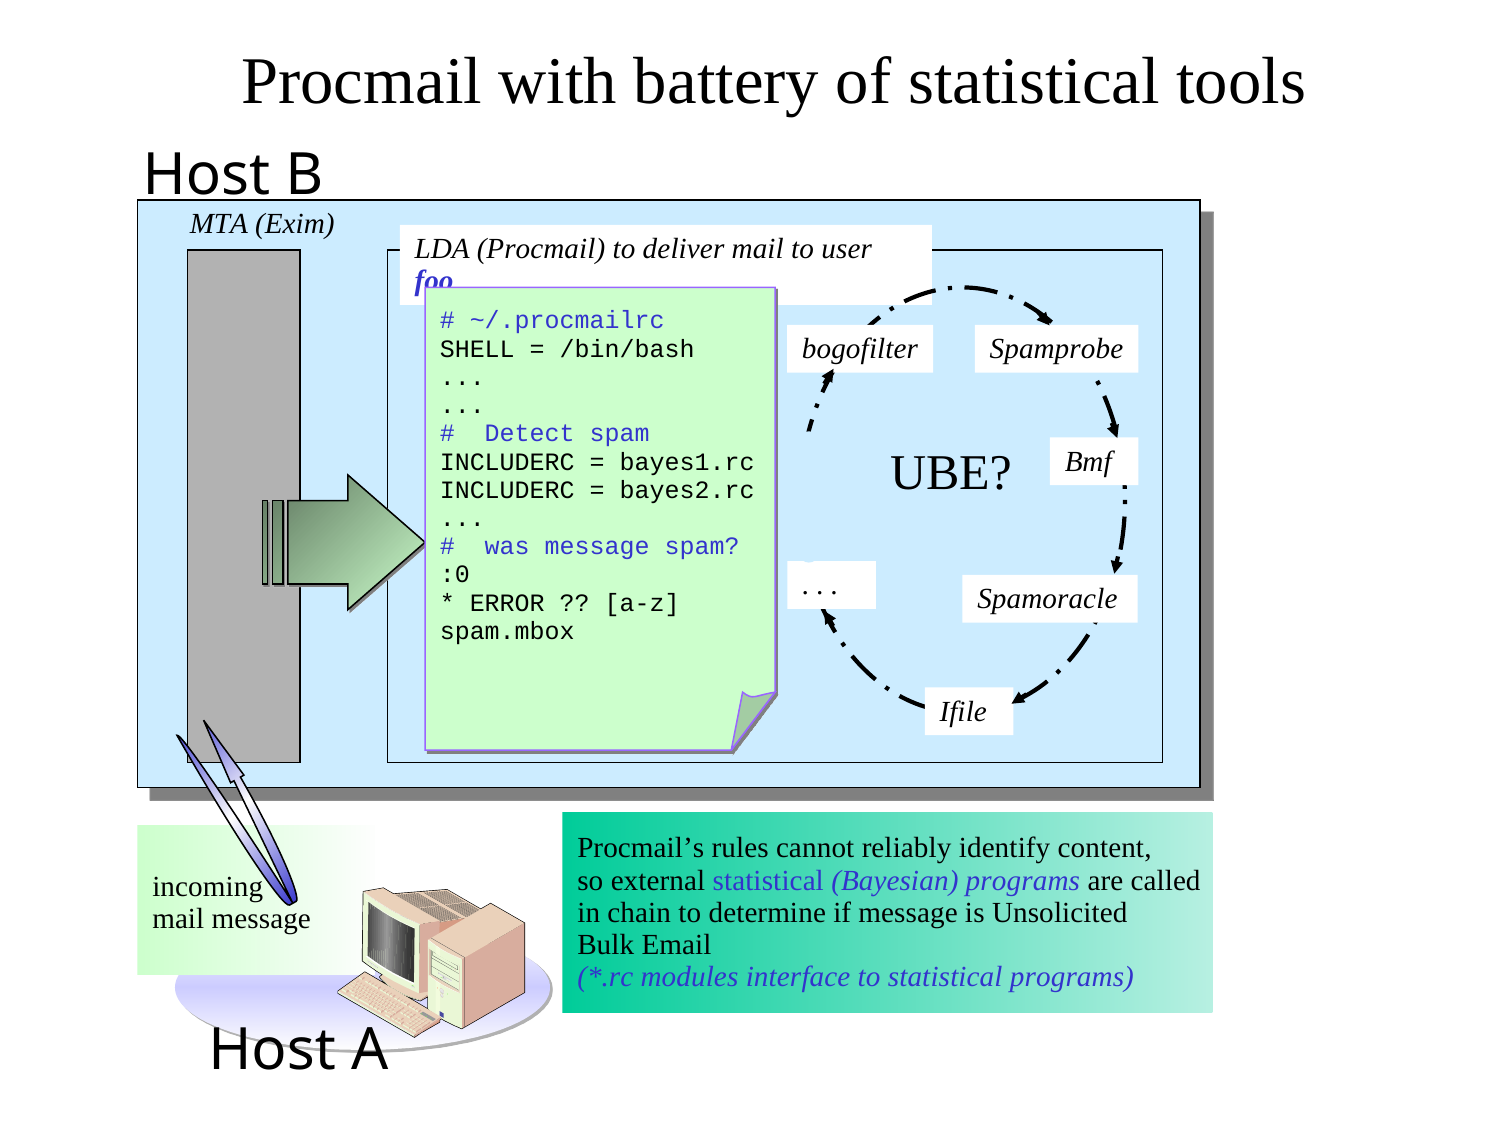

# Procmail with battery of statistical tools
Host B
MTA (Exim)
LDA (Procmail) to deliver mail to user foo
# ~/.procmailrc
SHELL = /bin/bash
...
...
# Detect spam
INCLUDERC = bayes1.rc
INCLUDERC = bayes2.rc
...
# was message spam?
:0
* ERROR ?? [a-z]
spam.mbox
bogofilter
Spamprobe
UBE?
Bmf
. . .
Spamoracle
Ifile
Procmail’s rules cannot reliably identify content,
so external statistical (Bayesian) programs are called
in chain to determine if message is Unsolicited
Bulk Email
(*.rc modules interface to statistical programs)
incoming
mail message
Host A